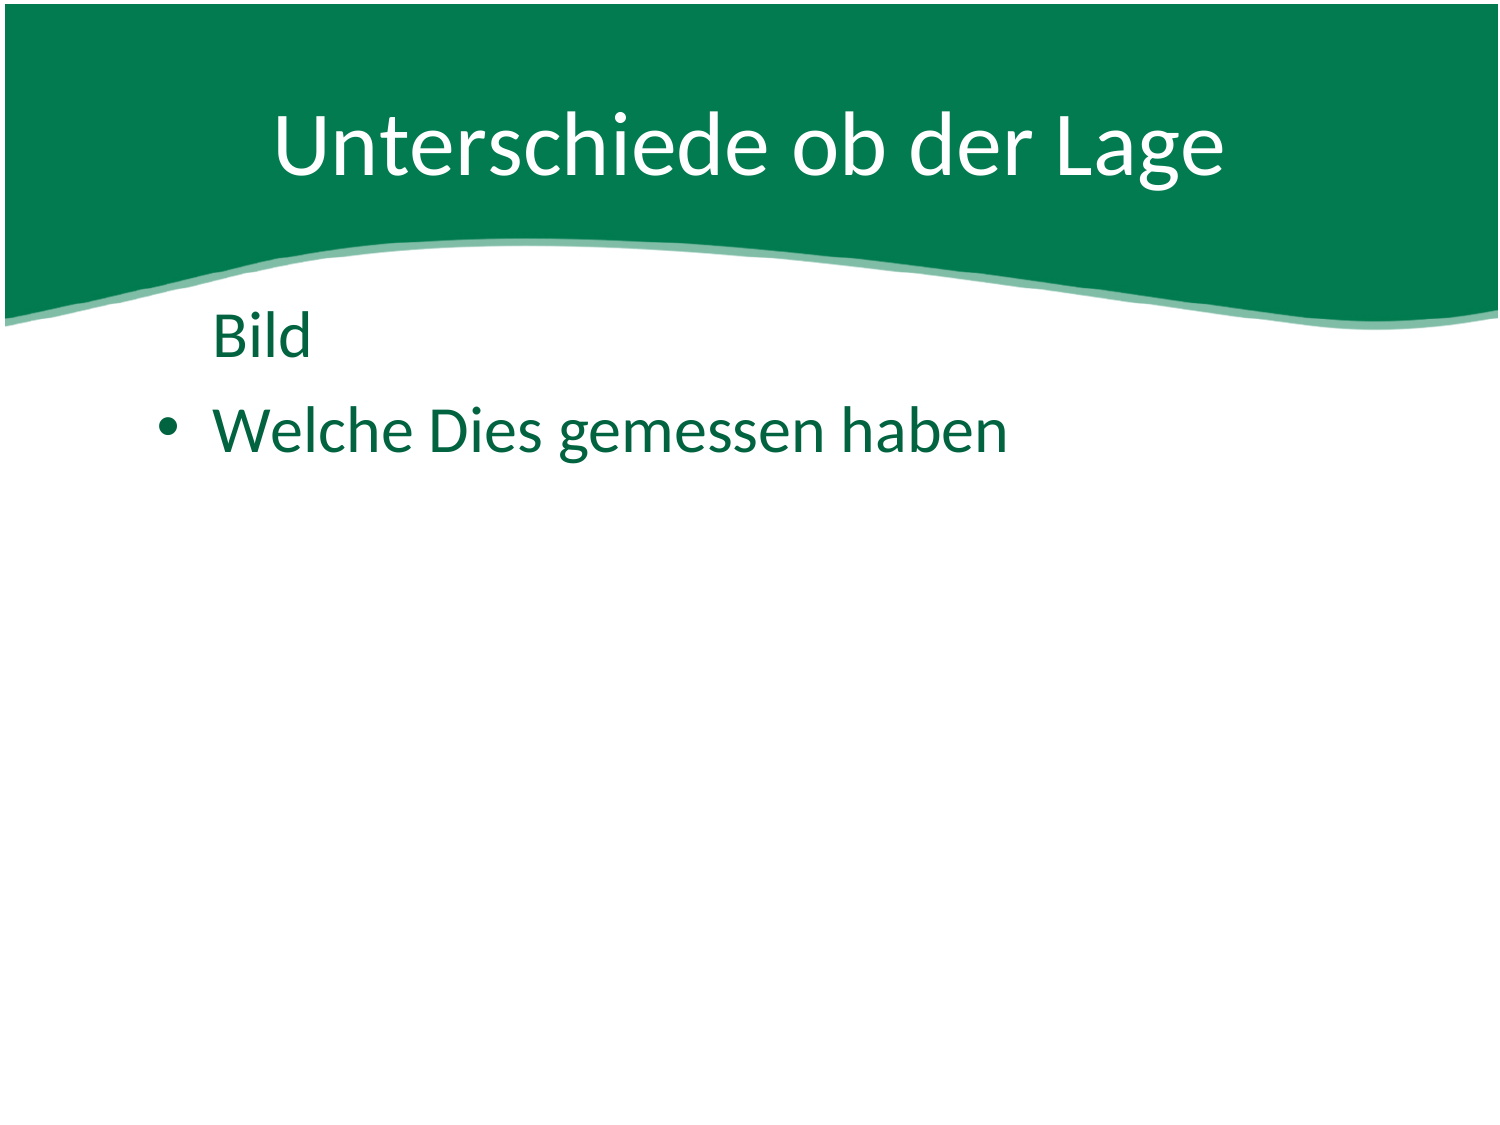

# Unterschiede ob der Lage
Bild
Welche Dies gemessen haben